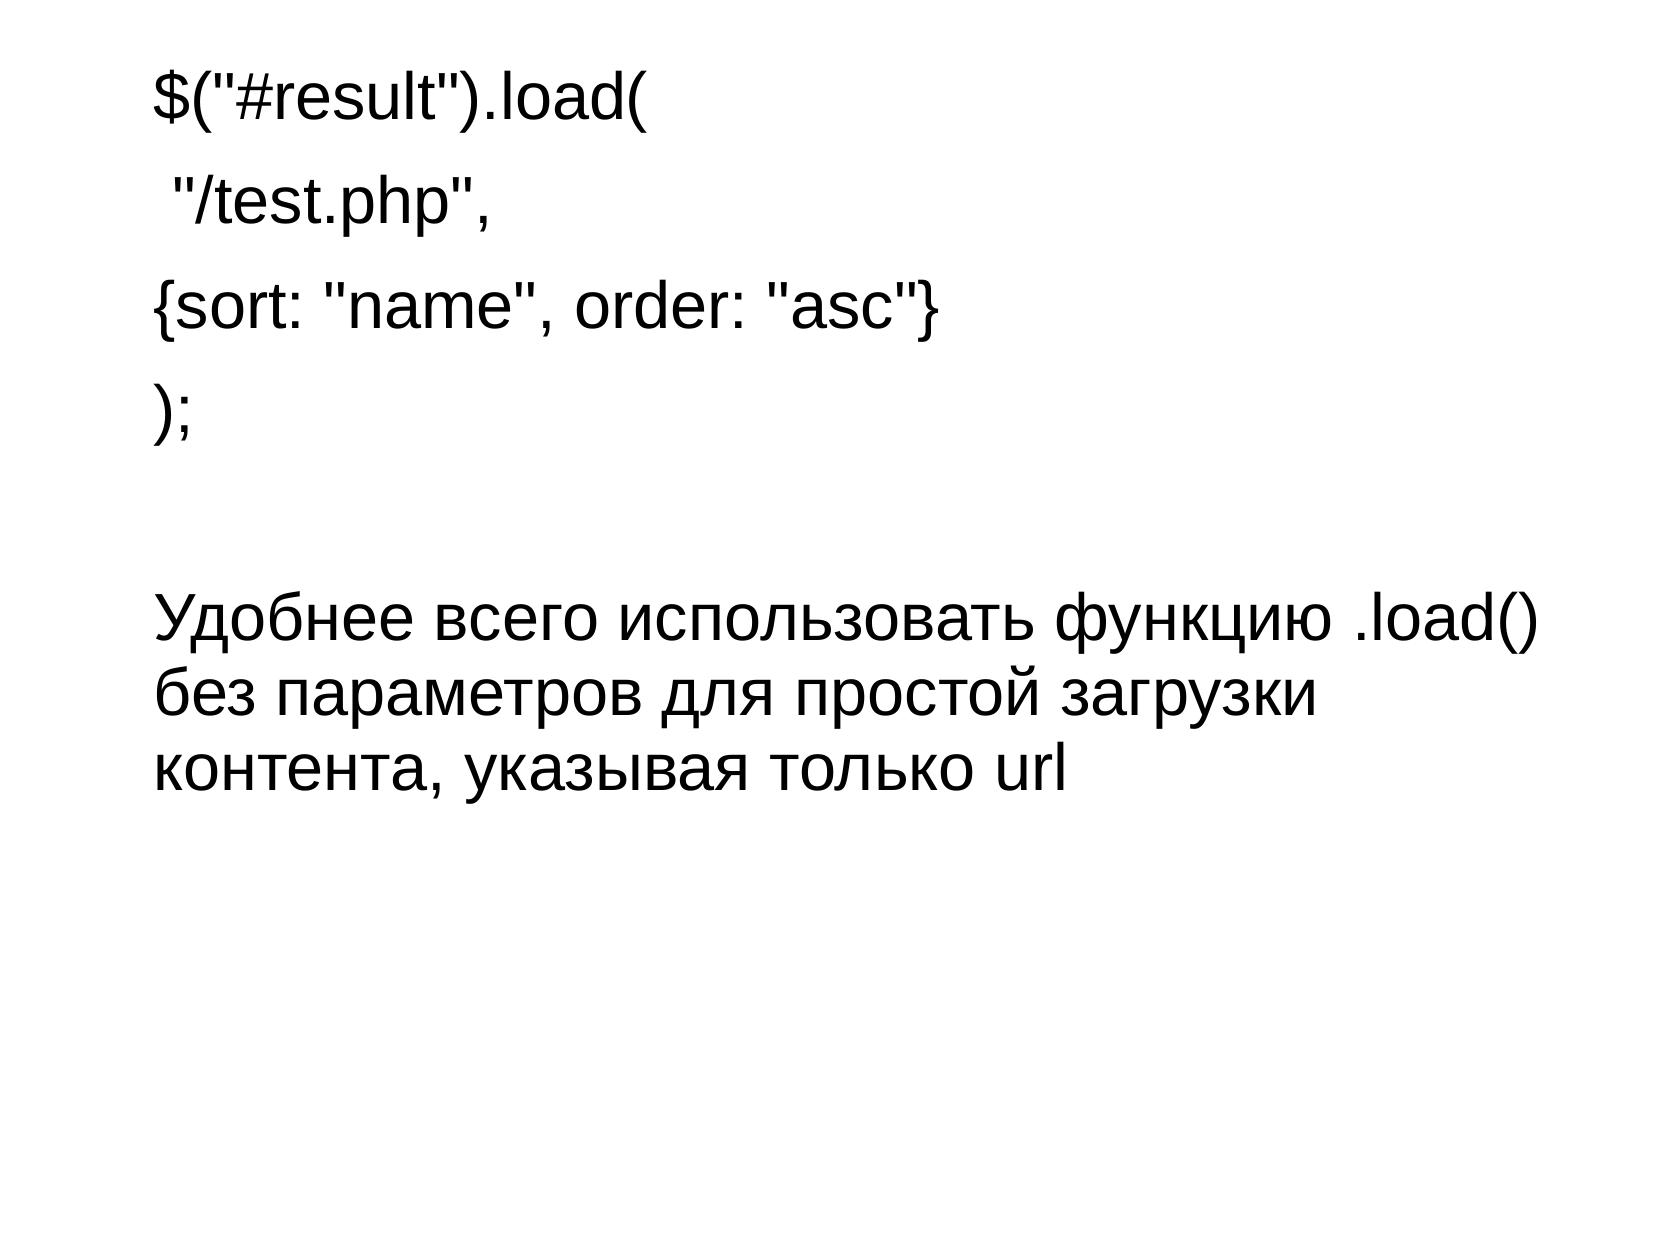

# $("#result").load(
 "/test.php",
{sort: "name", order: "asc"}
);
Удобнее всего использовать функцию .load() без параметров для простой загрузки контента, указывая только url